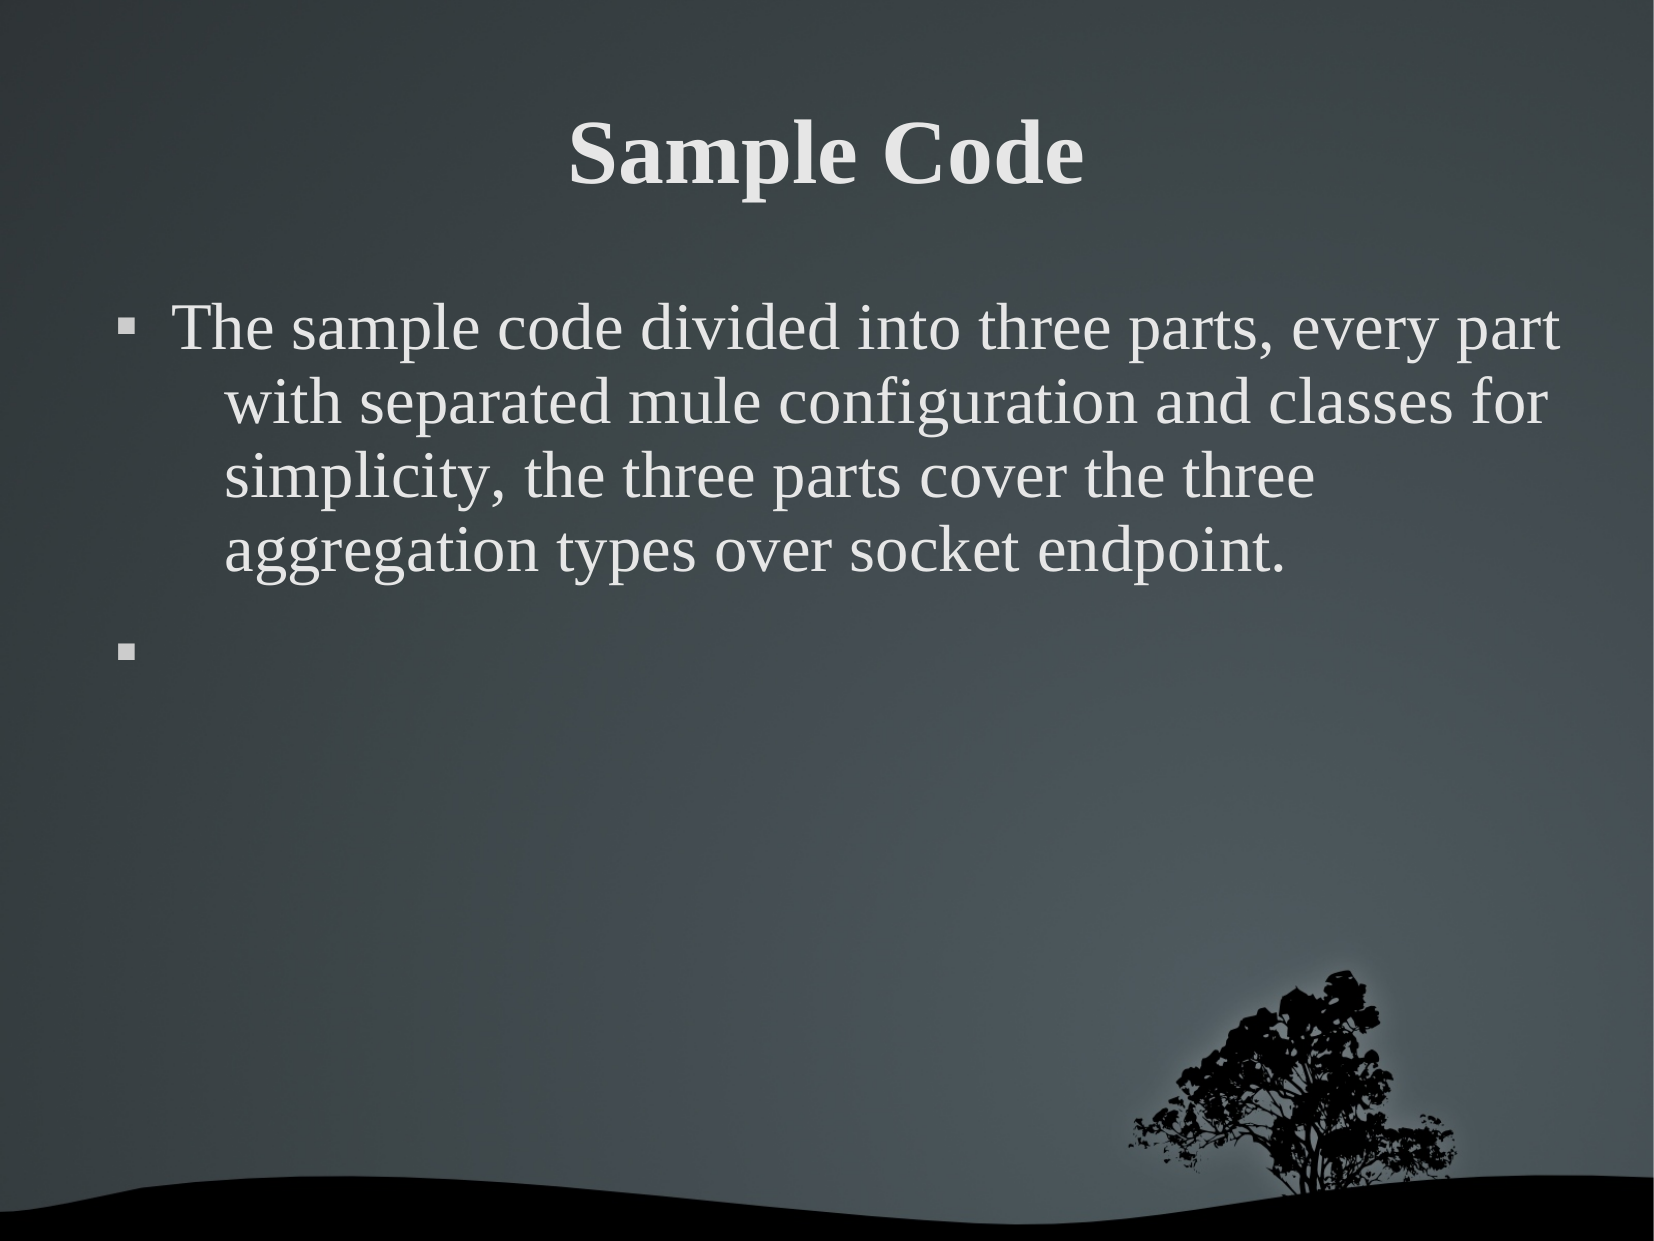

# Sample Code
The sample code divided into three parts, every part with separated mule configuration and classes for simplicity, the three parts cover the three aggregation types over socket endpoint.